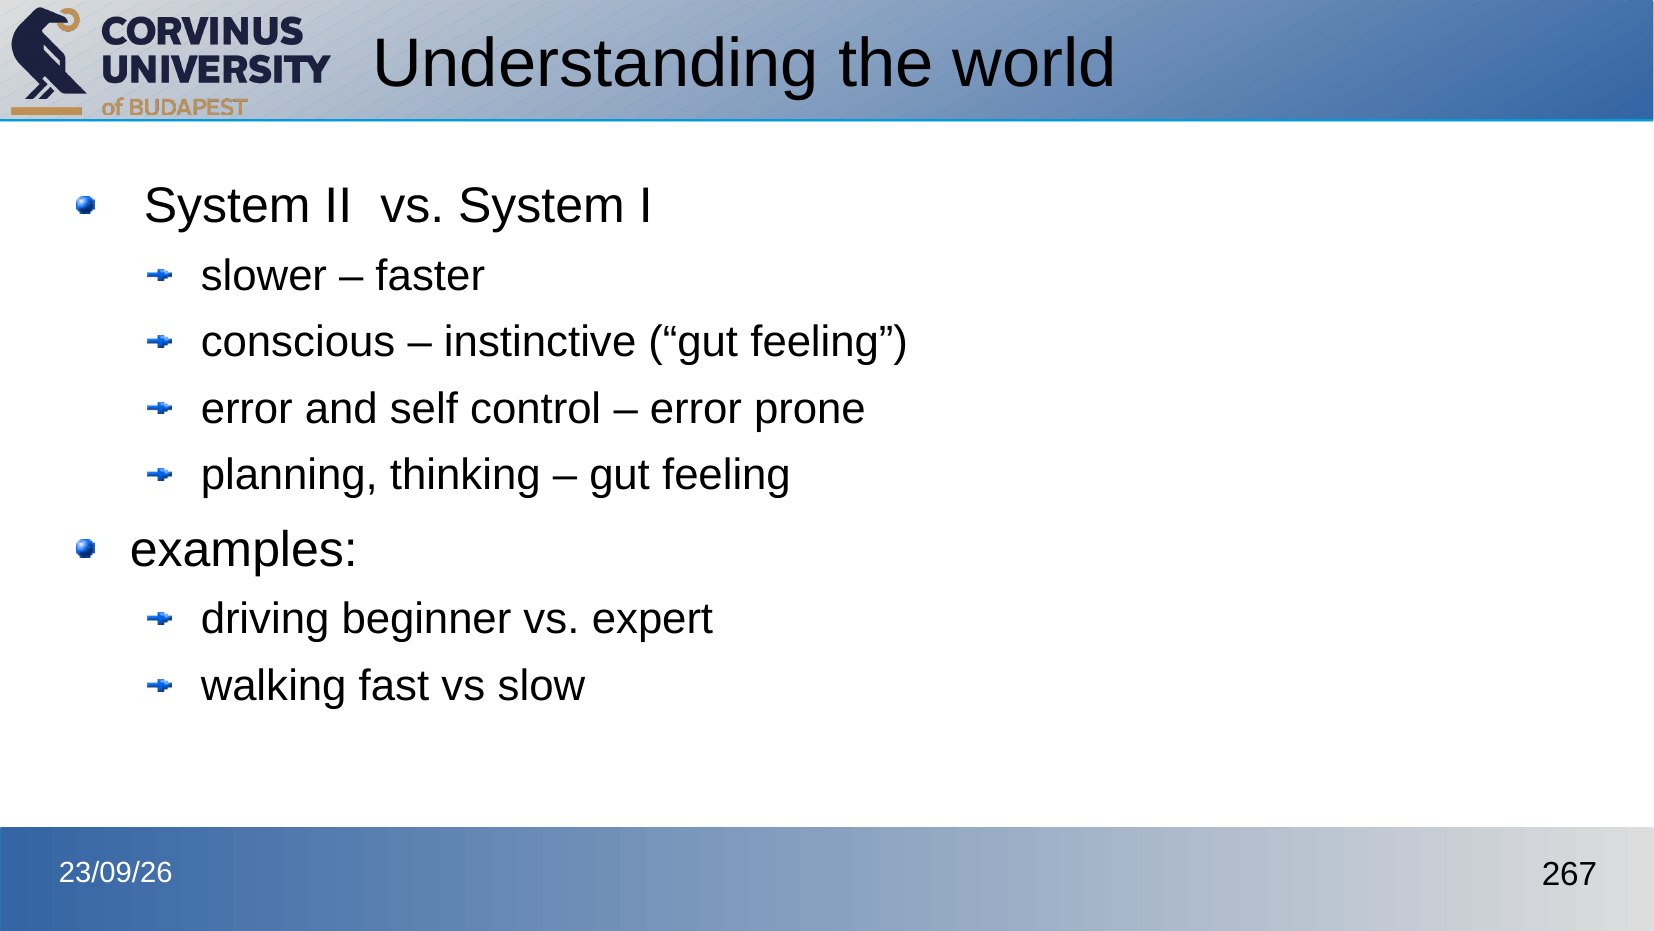

# Understanding the world
 System II vs. System I
slower – faster
conscious – instinctive (“gut feeling”)
error and self control – error prone
planning, thinking – gut feeling
examples:
driving beginner vs. expert
walking fast vs slow